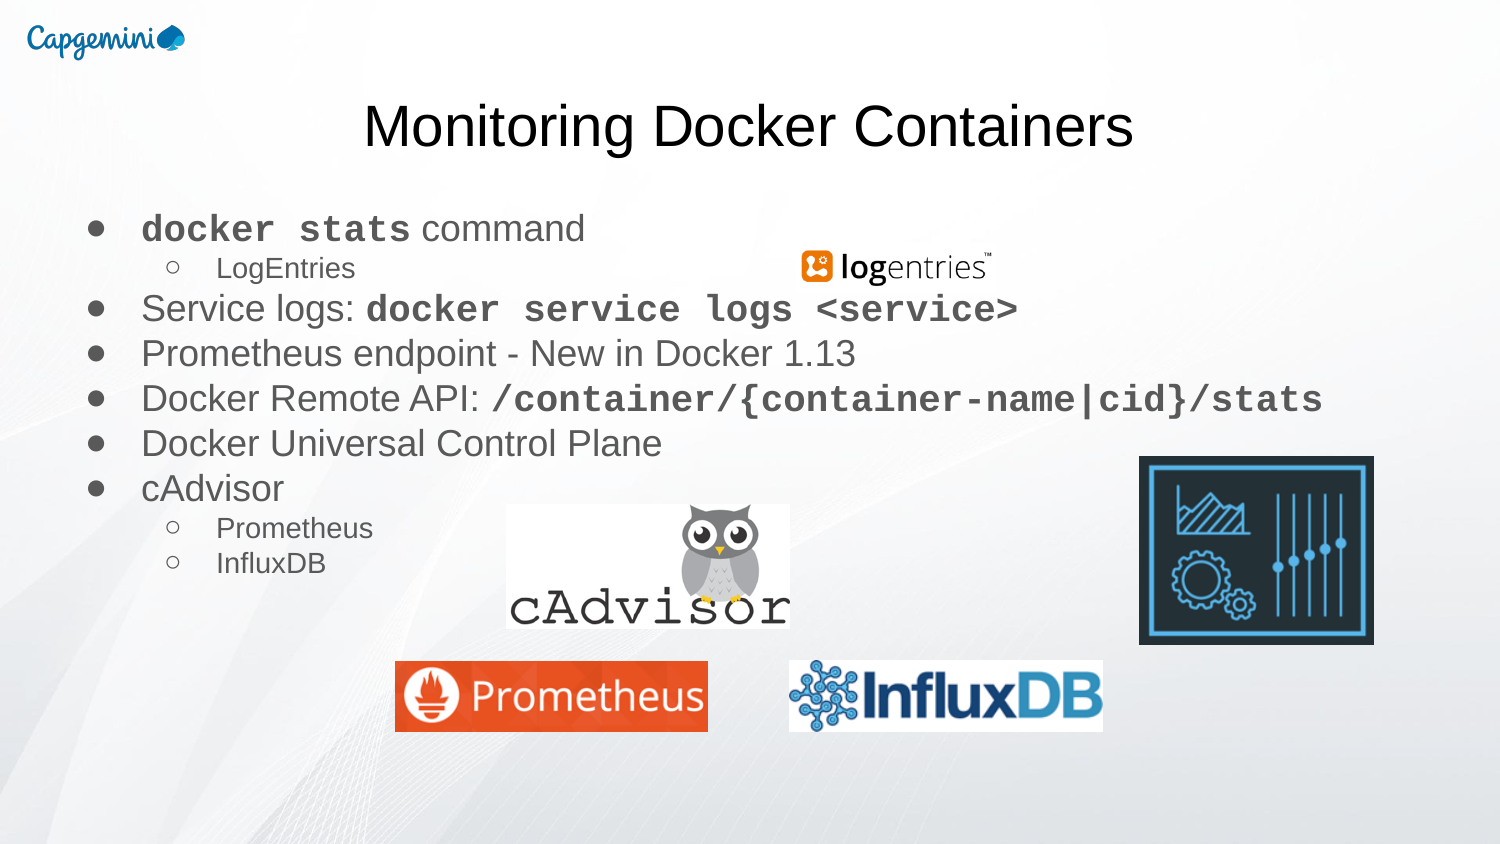

# Monitoring Docker Containers
docker stats command
LogEntries
Service logs: docker service logs <service>
Prometheus endpoint - New in Docker 1.13
Docker Remote API: /container/{container-name|cid}/stats
Docker Universal Control Plane
cAdvisor
Prometheus
InfluxDB